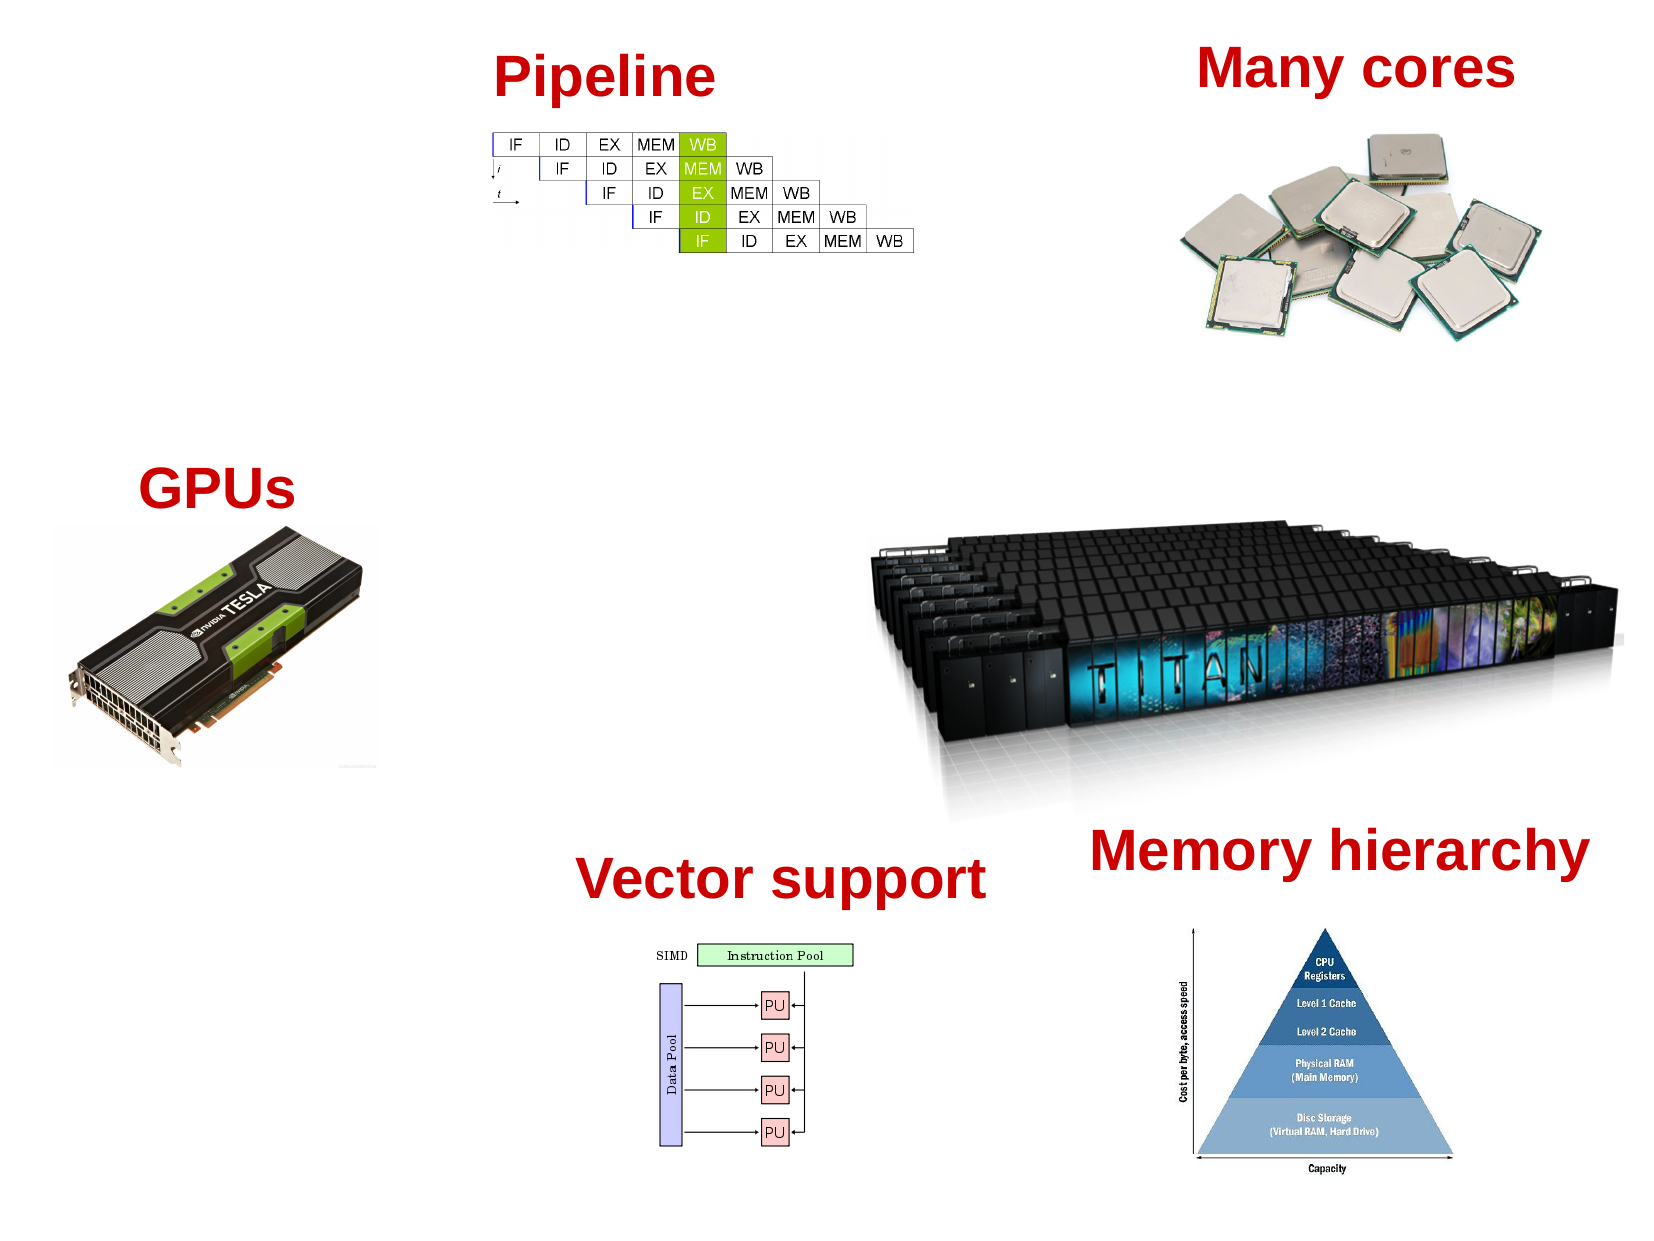

Many cores
Pipeline
GPUs
Memory hierarchy
Vector support